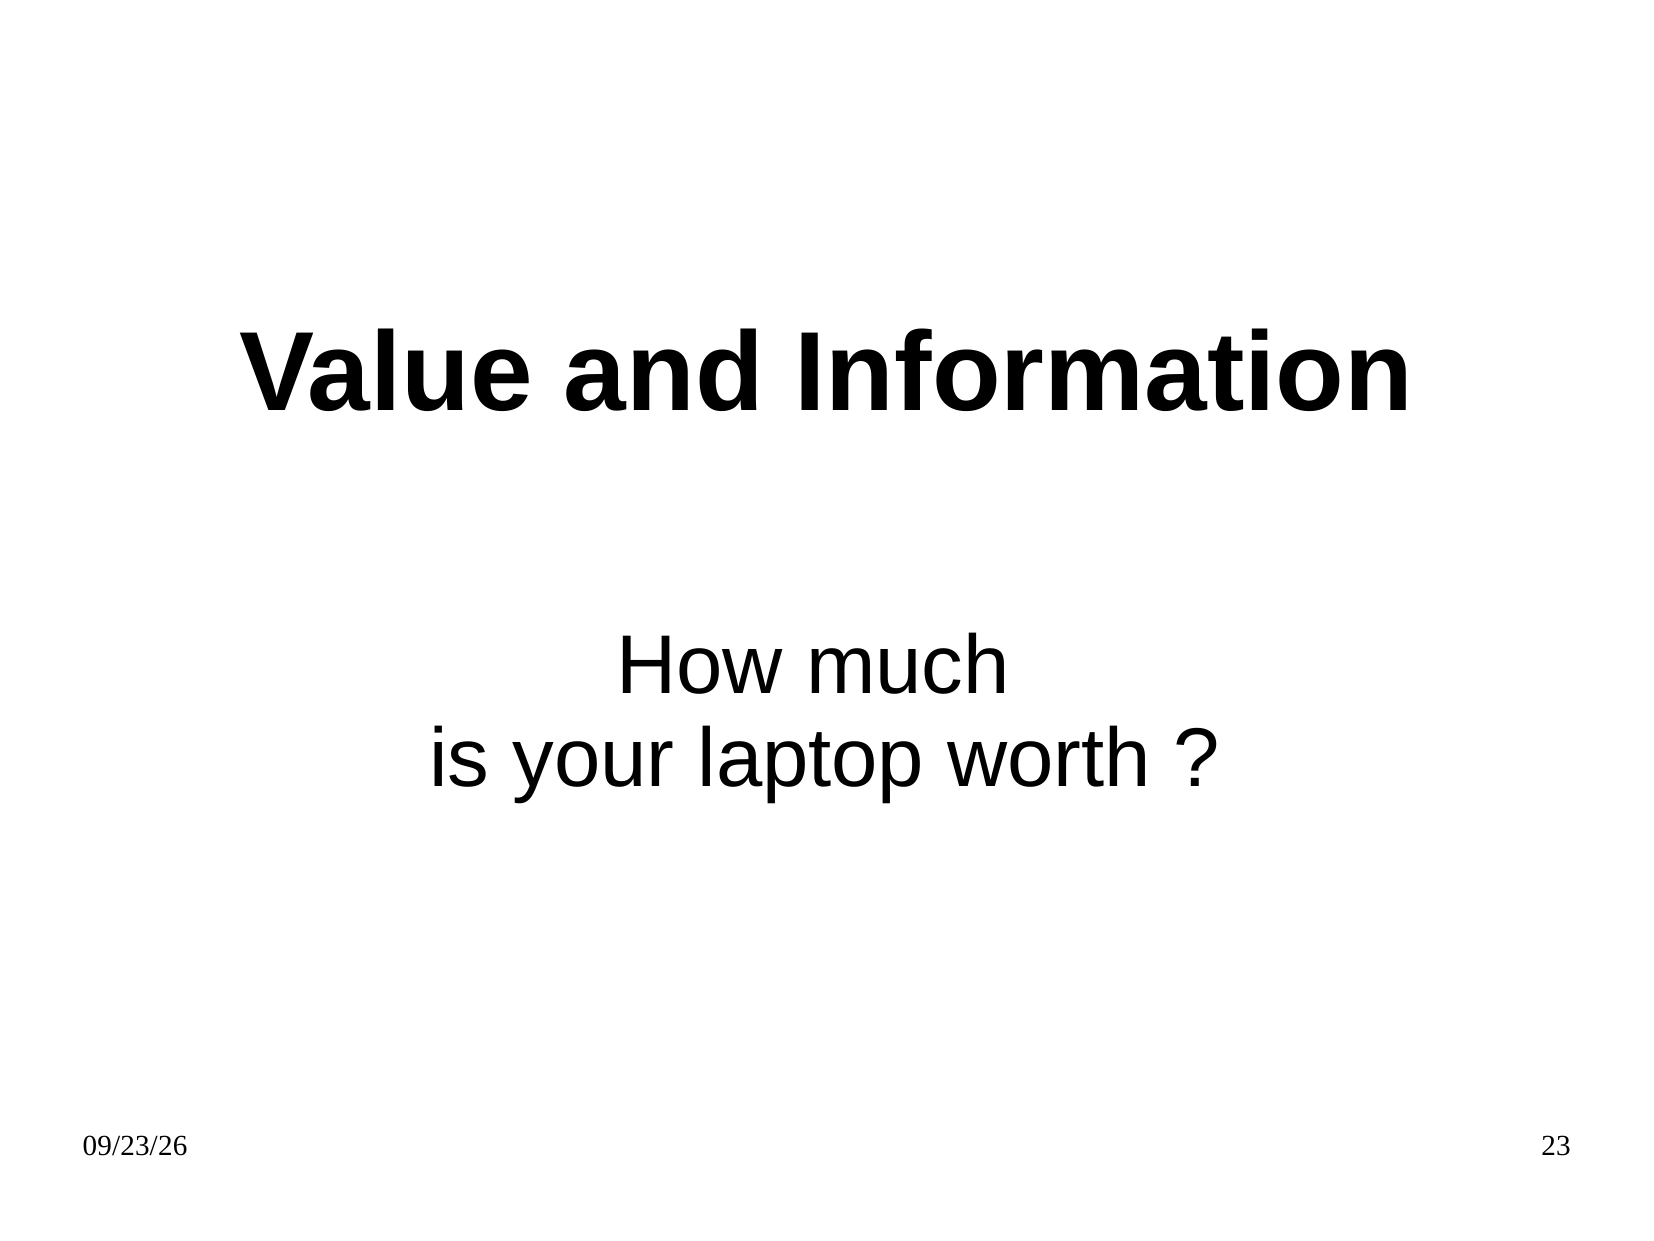

# Value and Information
How much
is your laptop worth ?
23